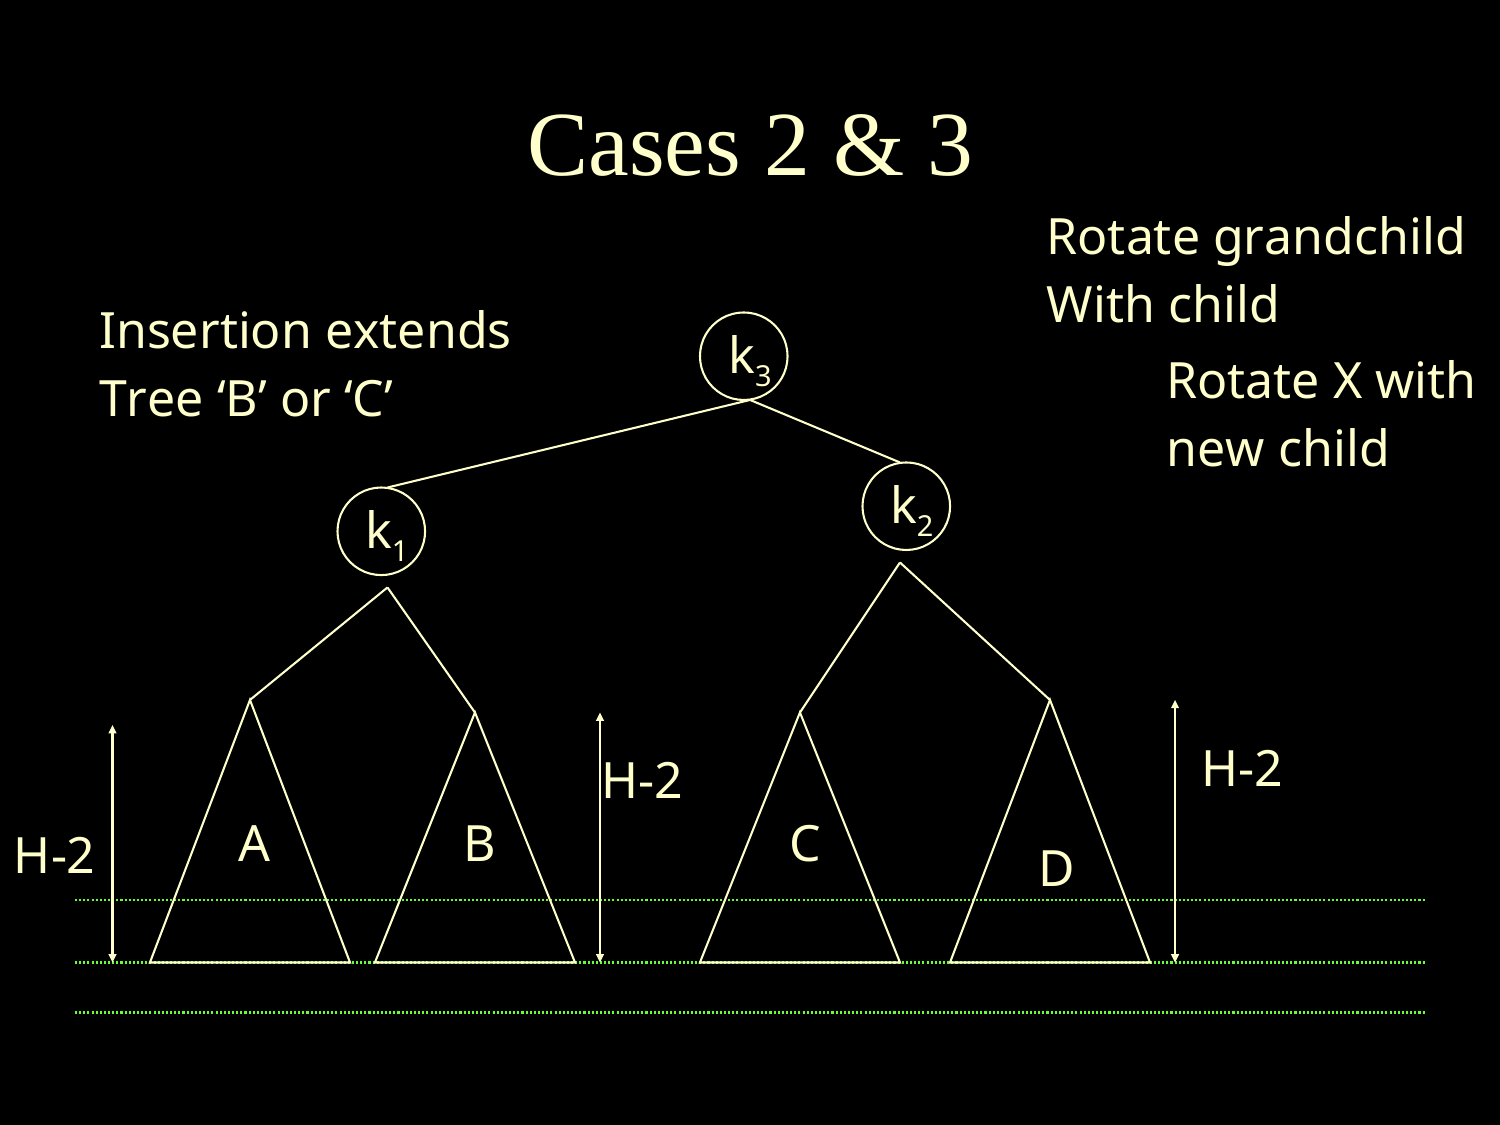

# Cases 2 & 3
Rotate grandchild
With child
Insertion extends
Tree ‘B’ or ‘C’
k3
Rotate X with
new child
k2
k1
H-2
H-2
A
B
C
H-2
D